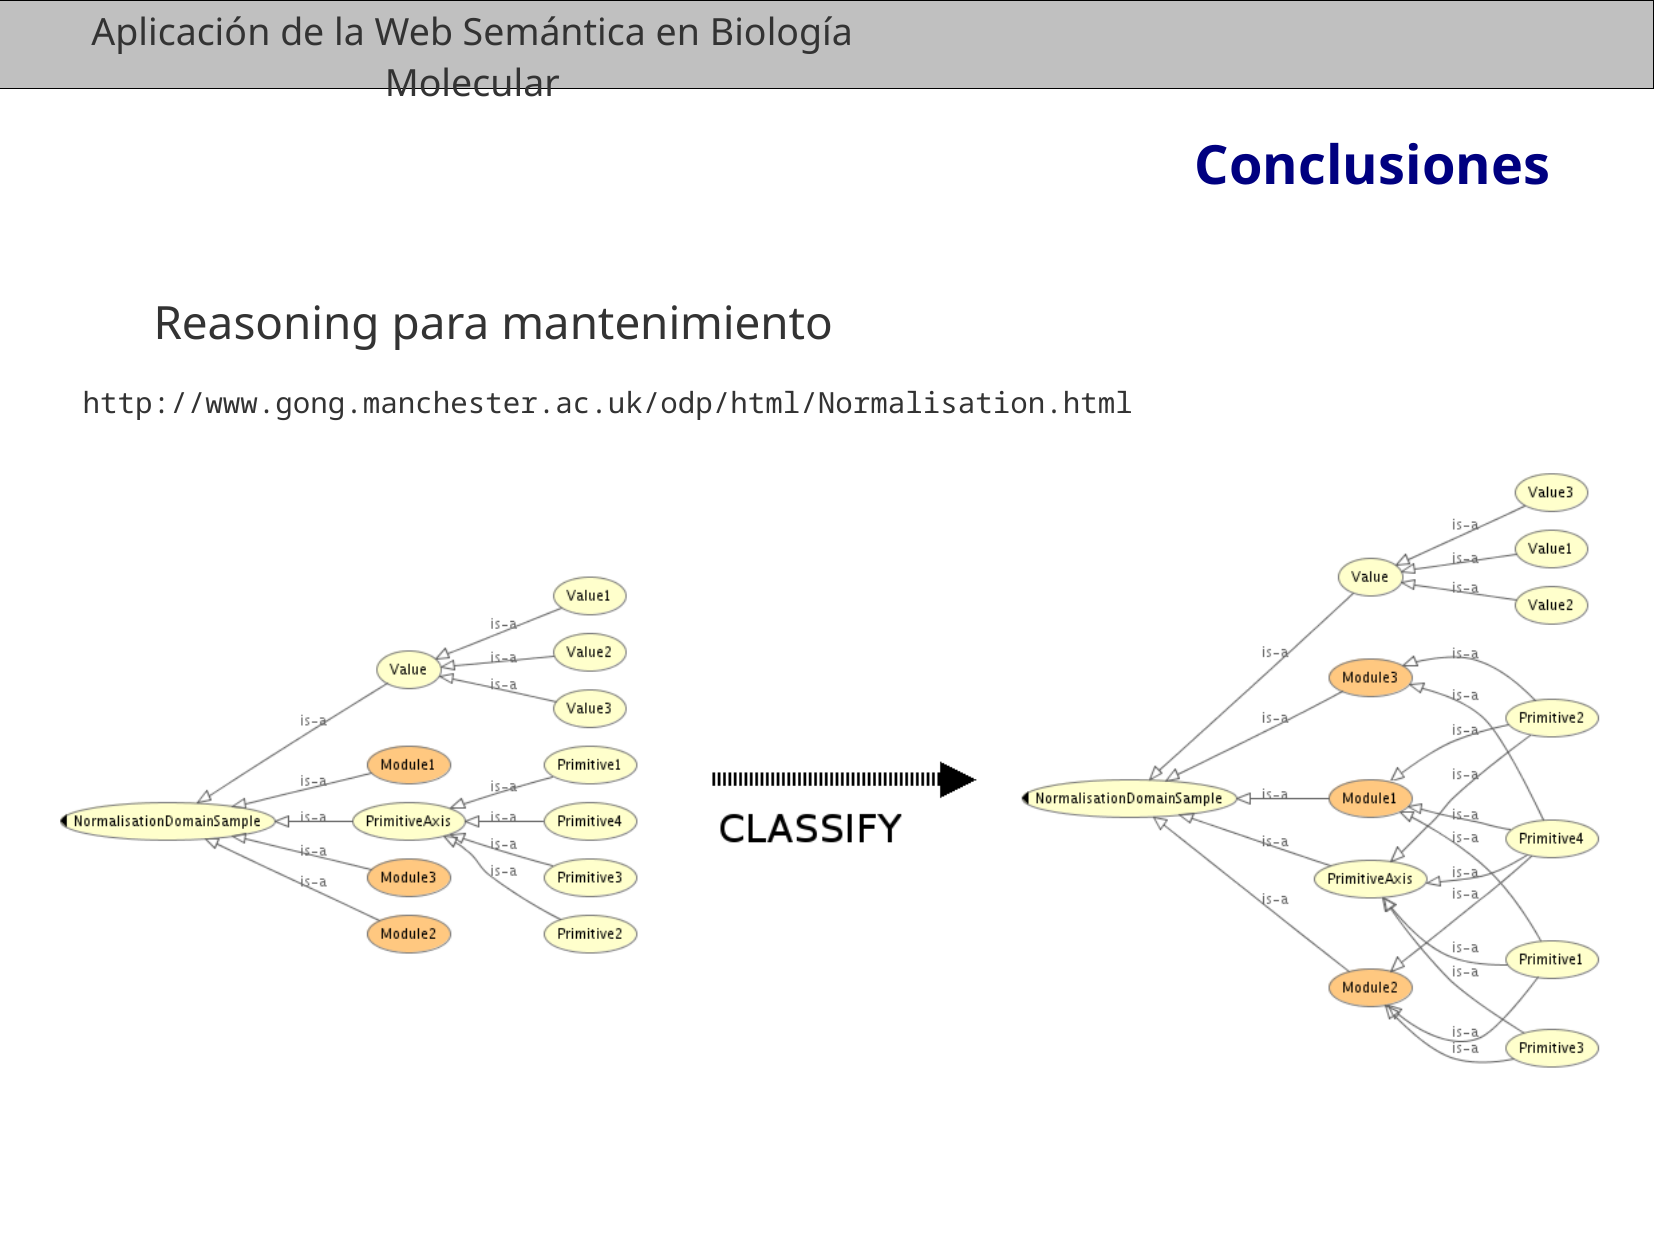

Aplicación de la Web Semántica en Biología Molecular
Conclusiones
#
Reasoning para mantenimiento
http://www.gong.manchester.ac.uk/odp/html/Normalisation.html